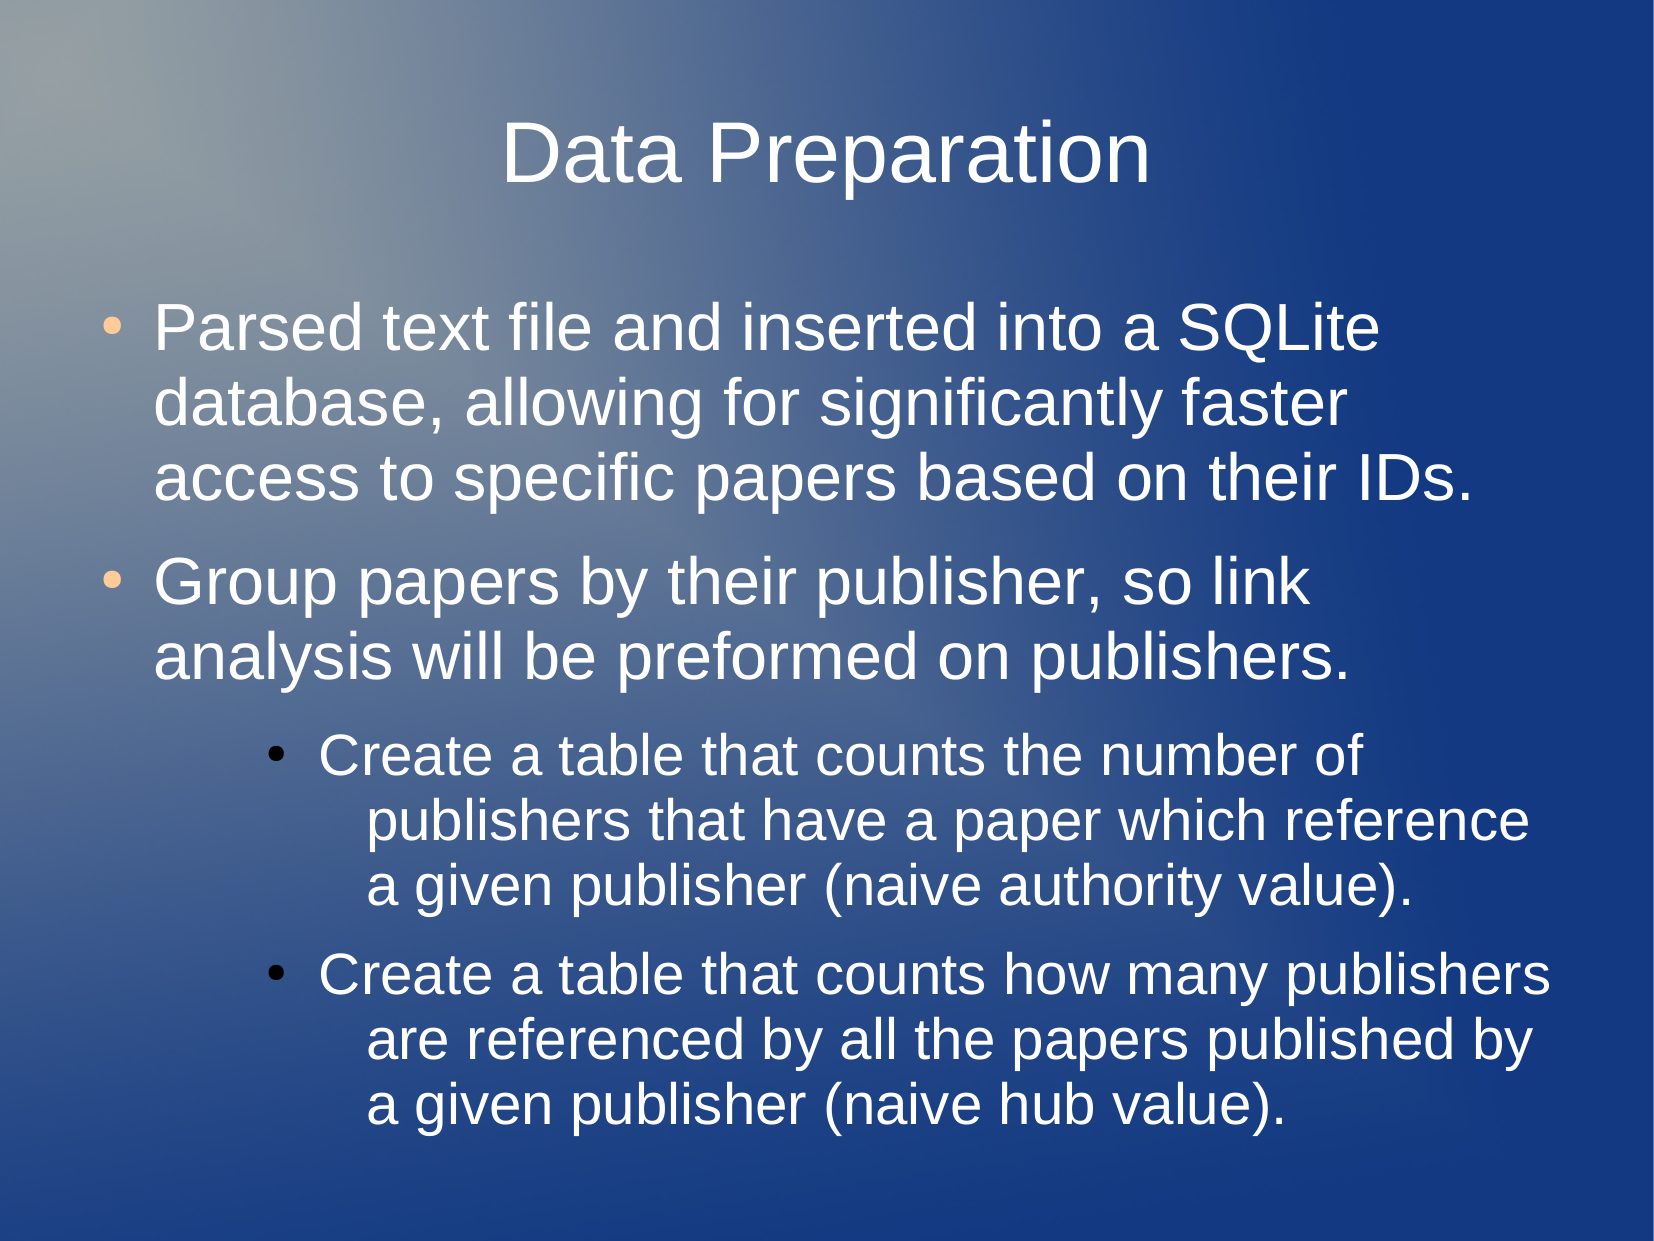

# Data Preparation
Parsed text file and inserted into a SQLite database, allowing for significantly faster access to specific papers based on their IDs.
Group papers by their publisher, so link analysis will be preformed on publishers.
Create a table that counts the number of publishers that have a paper which reference a given publisher (naive authority value).
Create a table that counts how many publishers are referenced by all the papers published by a given publisher (naive hub value).